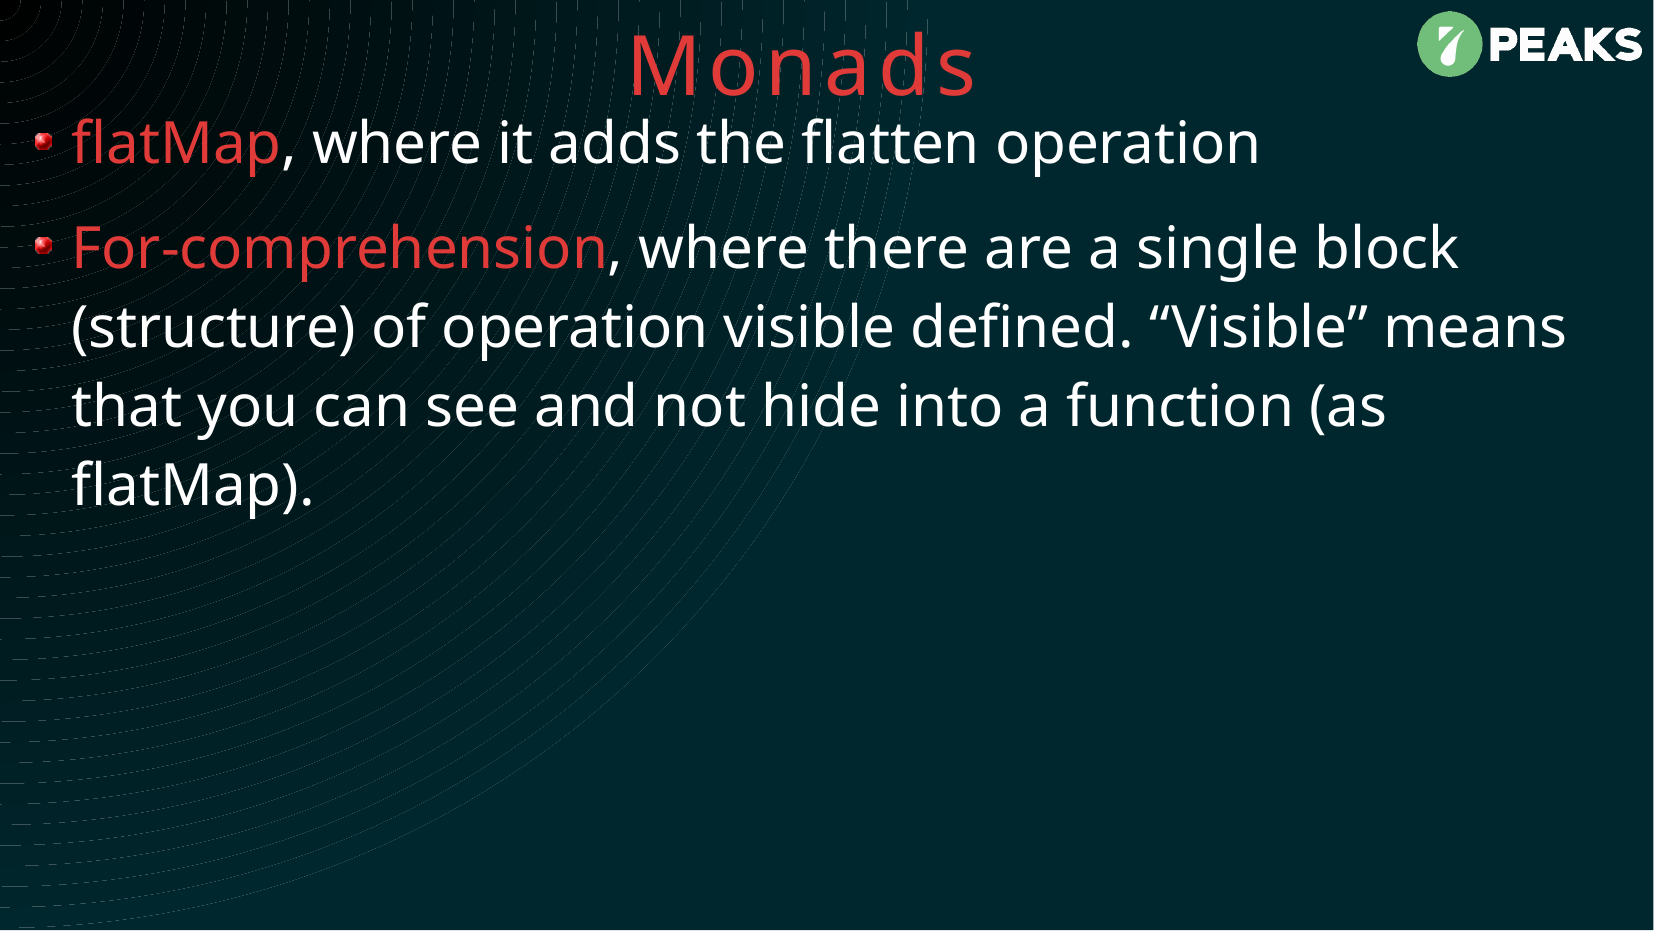

Monads
flatMap, where it adds the flatten operation
For-comprehension, where there are a single block (structure) of operation visible defined. “Visible” means that you can see and not hide into a function (as flatMap).